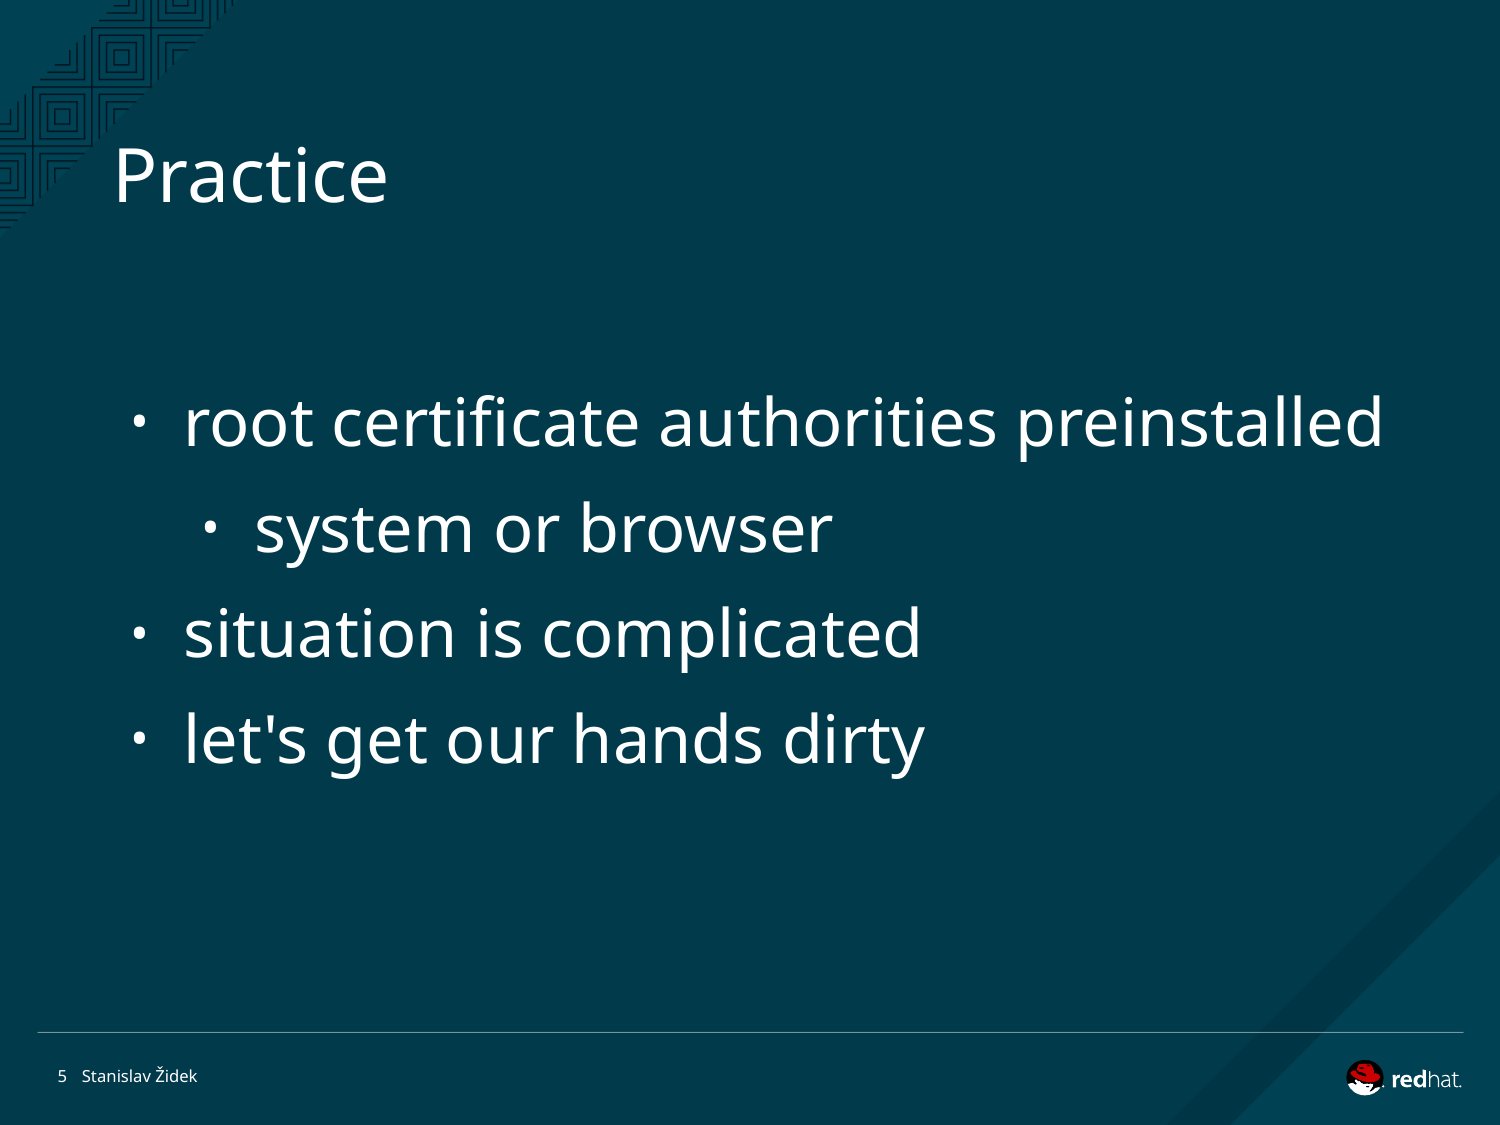

# Practice
root certificate authorities preinstalled
system or browser
situation is complicated
let's get our hands dirty
5
Stanislav Židek